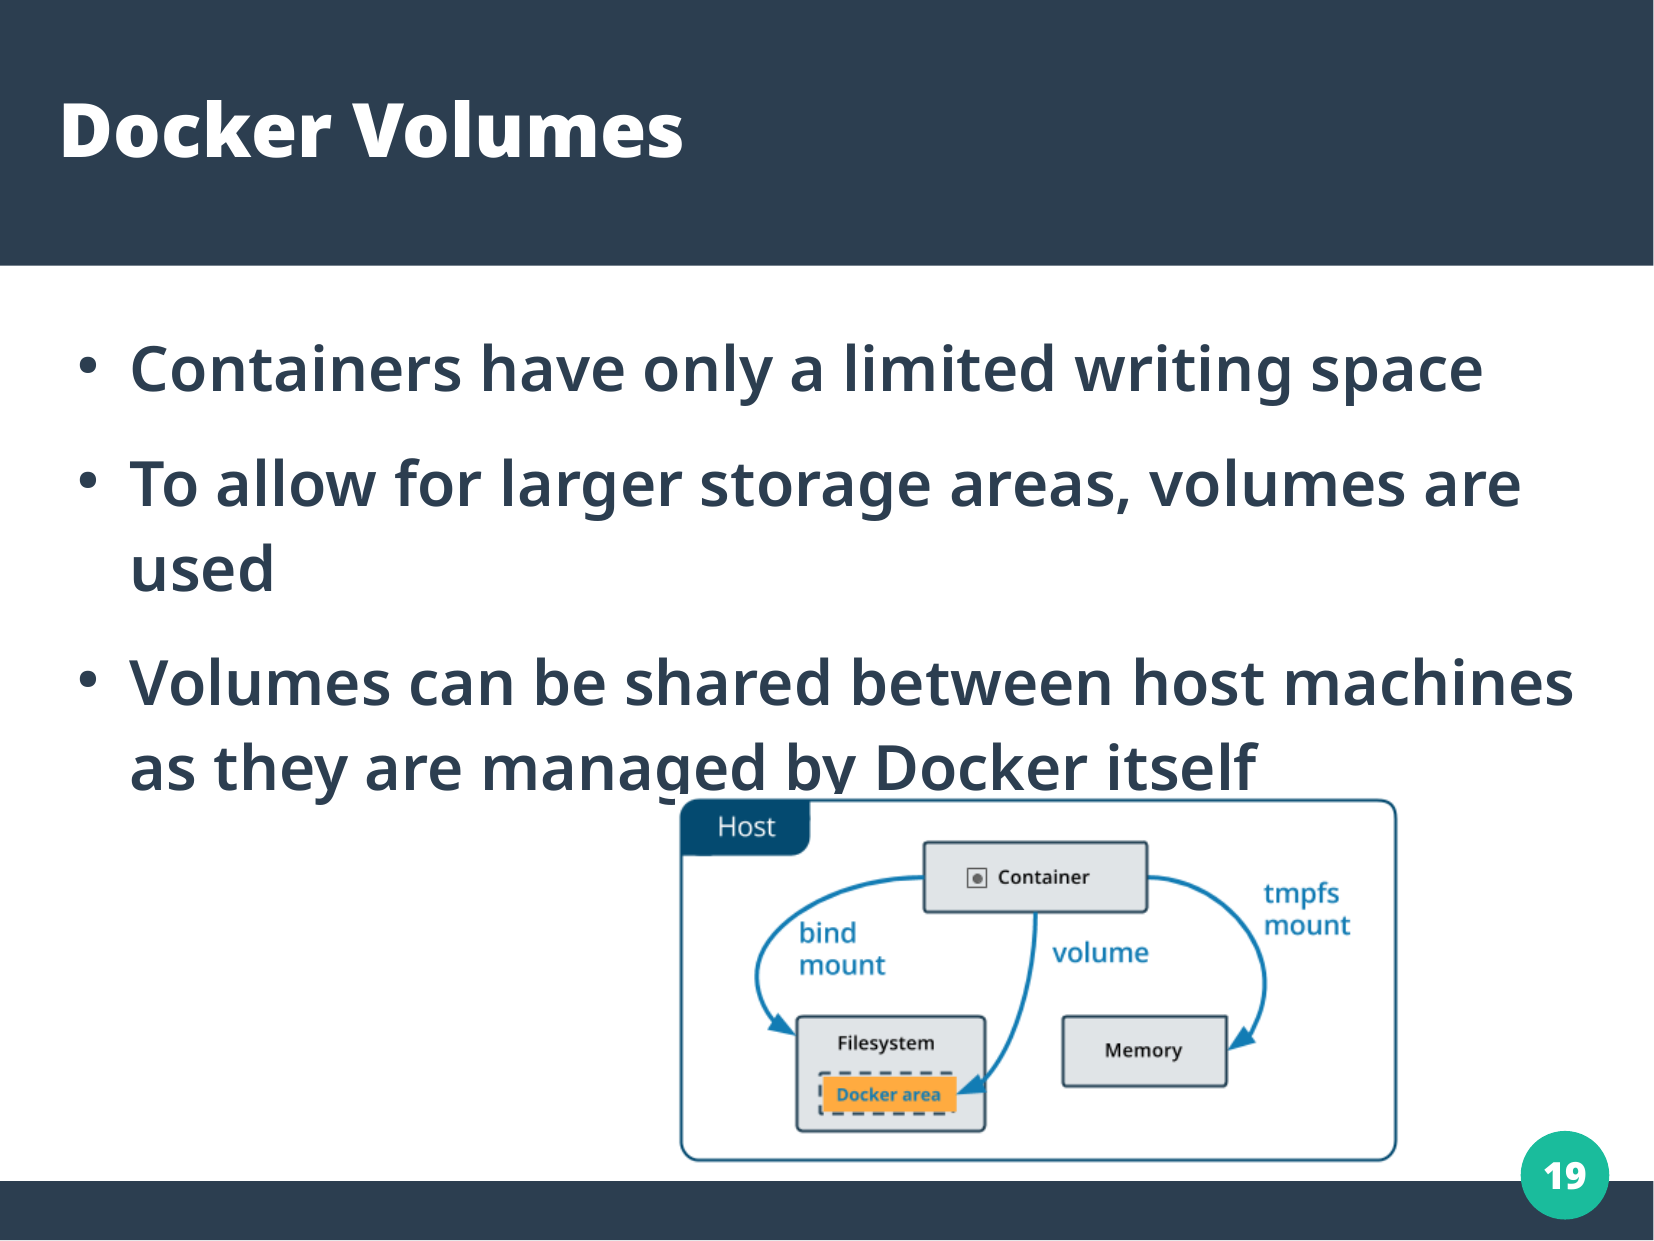

# Docker Volumes
Containers have only a limited writing space
To allow for larger storage areas, volumes are used
Volumes can be shared between host machines as they are managed by Docker itself
19